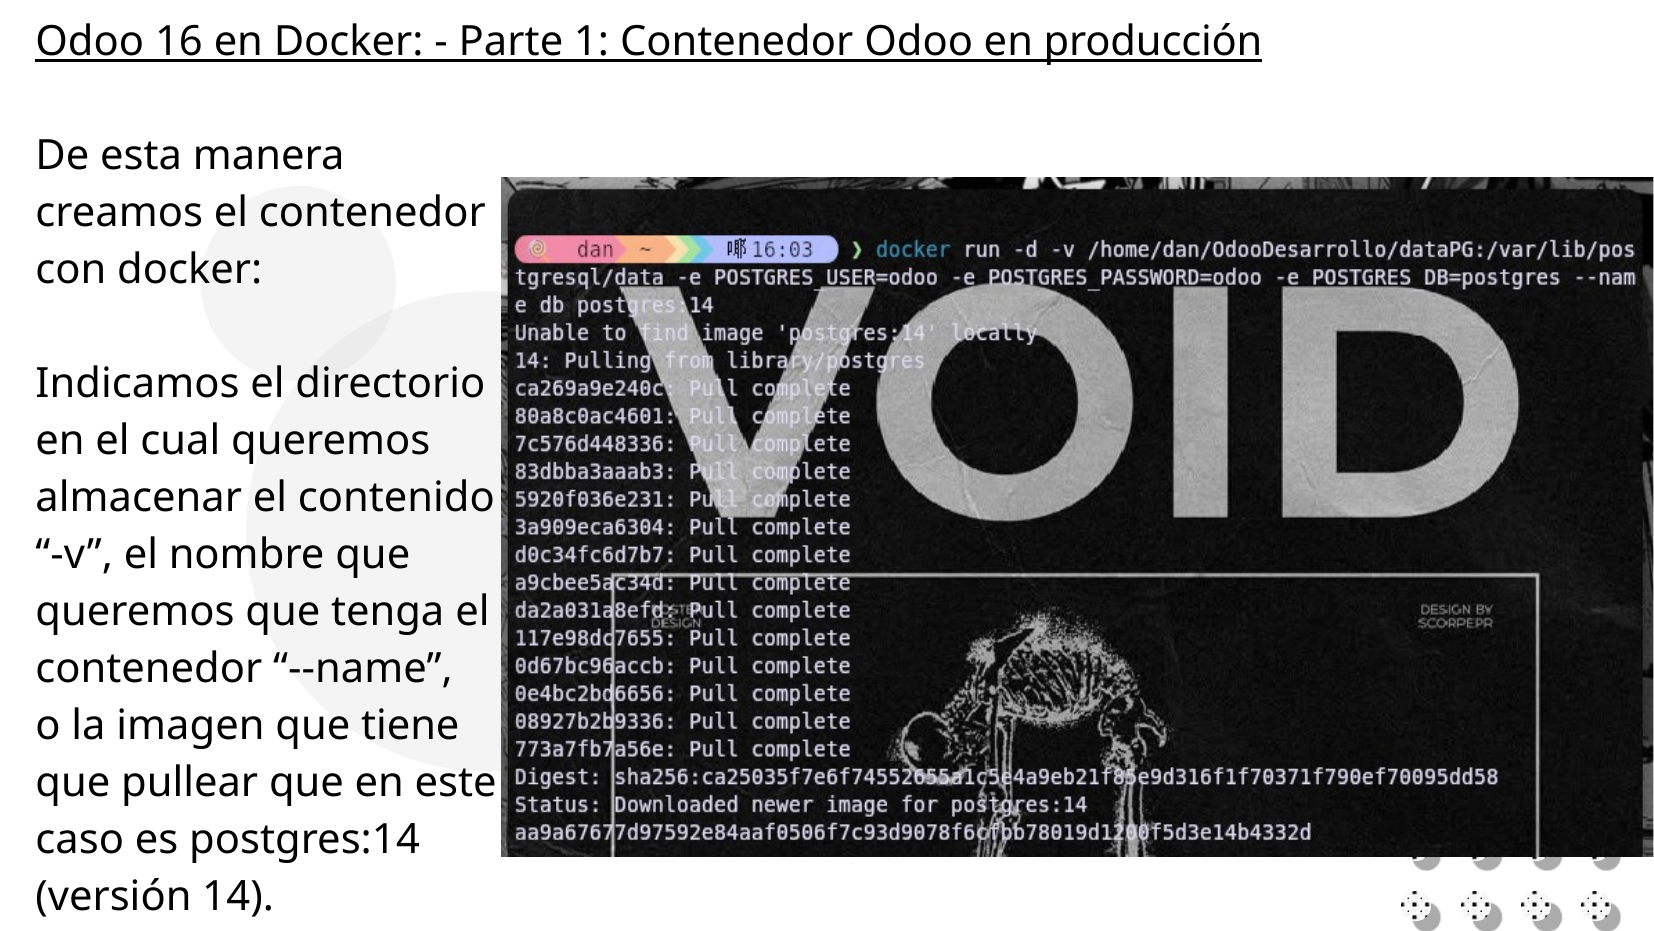

Odoo 16 en Docker: - Parte 1: Contenedor Odoo en producción
De esta manera
creamos el contenedor
con docker:
Indicamos el directorio
en el cual queremos
almacenar el contenido
“-v”, el nombre que
queremos que tenga el
contenedor “--name”,
o la imagen que tiene
que pullear que en este
caso es postgres:14
(versión 14).